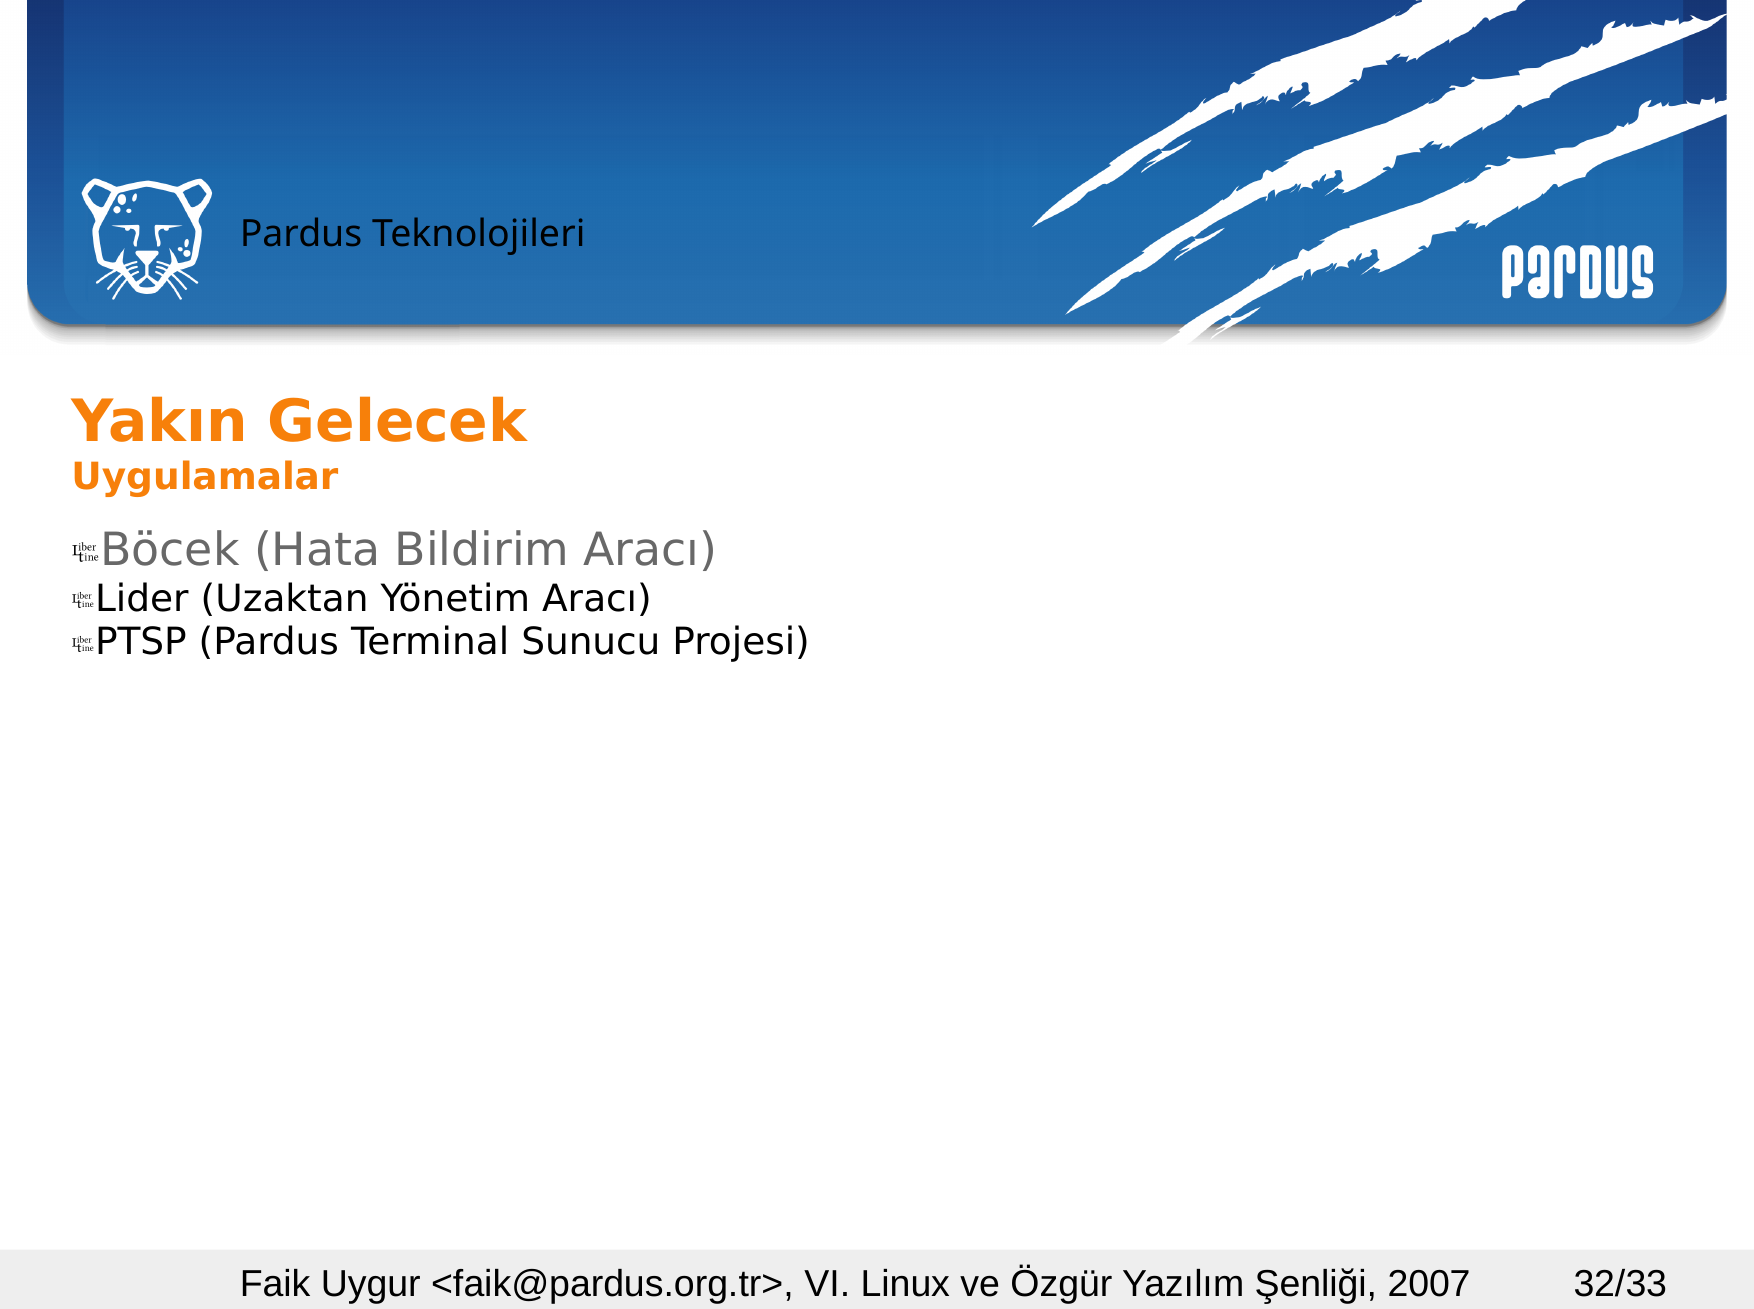

Yakın Gelecek
Uygulamalar
Böcek (Hata Bildirim Aracı)
Lider (Uzaktan Yönetim Aracı)
PTSP (Pardus Terminal Sunucu Projesi)